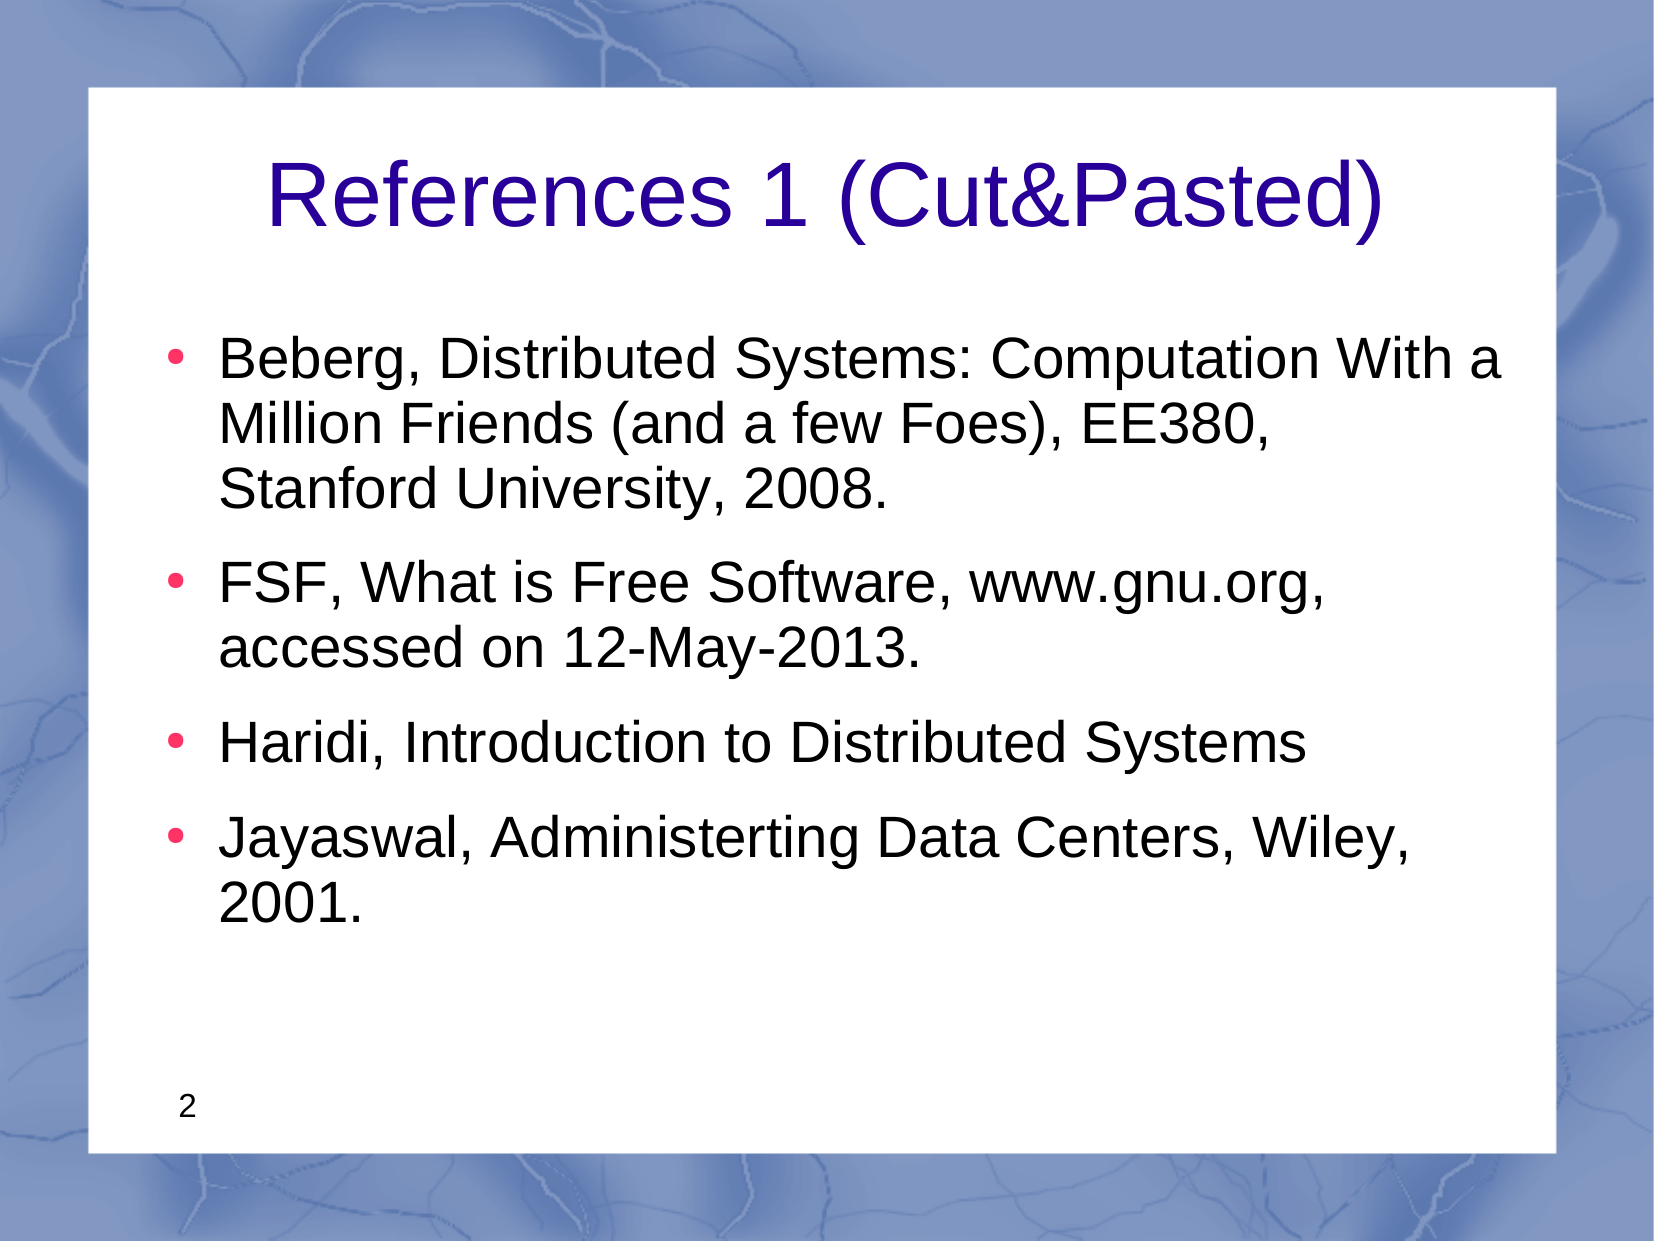

# References 1 (Cut&Pasted)
Beberg, Distributed Systems: Computation With a Million Friends (and a few Foes), EE380, Stanford University, 2008.
FSF, What is Free Software, www.gnu.org, accessed on 12-May-2013.
Haridi, Introduction to Distributed Systems
Jayaswal, Administerting Data Centers, Wiley, 2001.
2